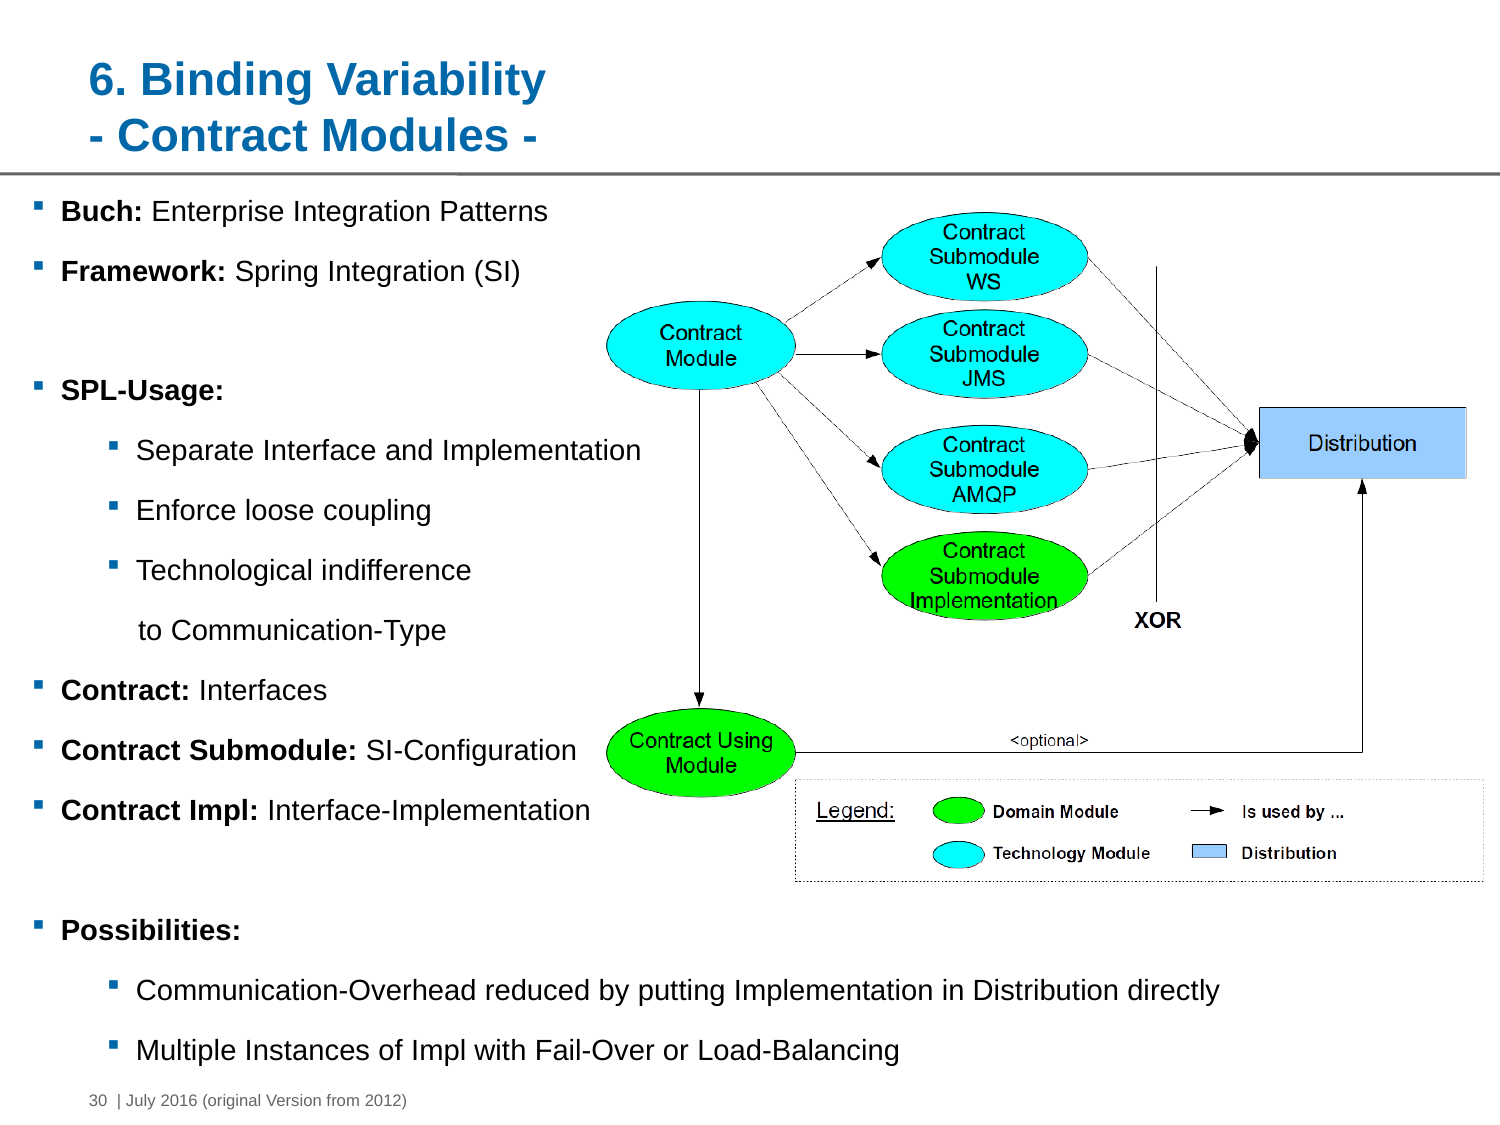

# 6. Binding Variability - Contract Modules -
Buch: Enterprise Integration Patterns
Framework: Spring Integration (SI)
SPL-Usage:
Separate Interface and Implementation
Enforce loose coupling
Technological indifference
to Communication-Type
Contract: Interfaces
Contract Submodule: SI-Configuration
Contract Impl: Interface-Implementation
Possibilities:
Communication-Overhead reduced by putting Implementation in Distribution directly
Multiple Instances of Impl with Fail-Over or Load-Balancing